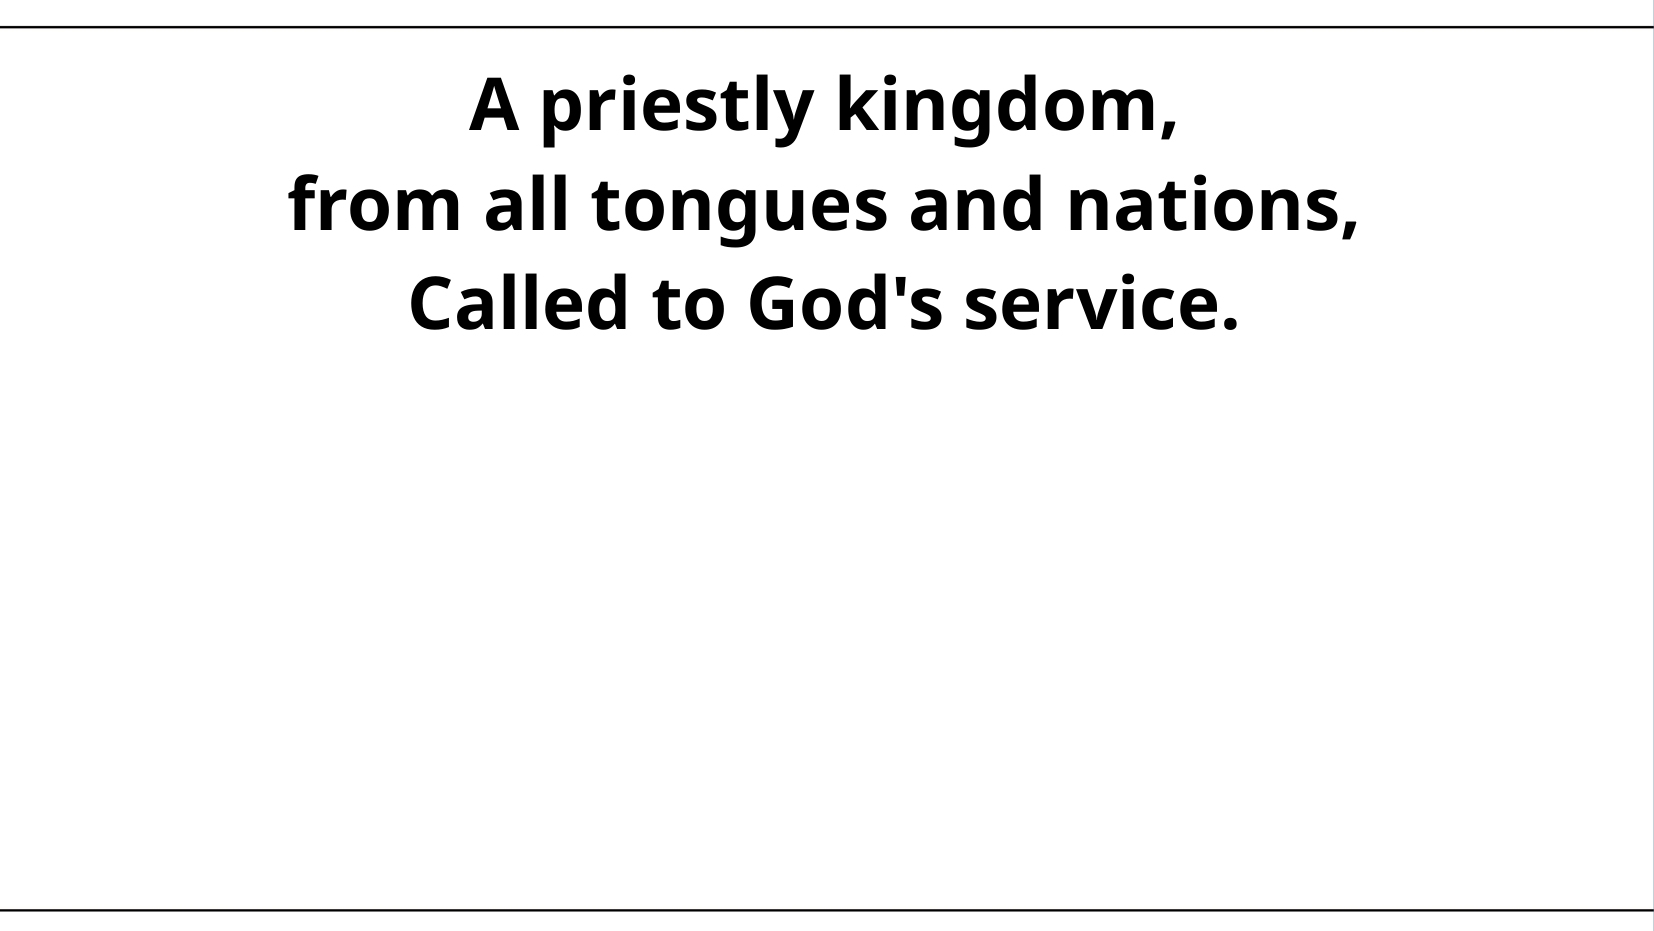

A priestly kingdom,
from all tongues and nations,
Called to God's service.